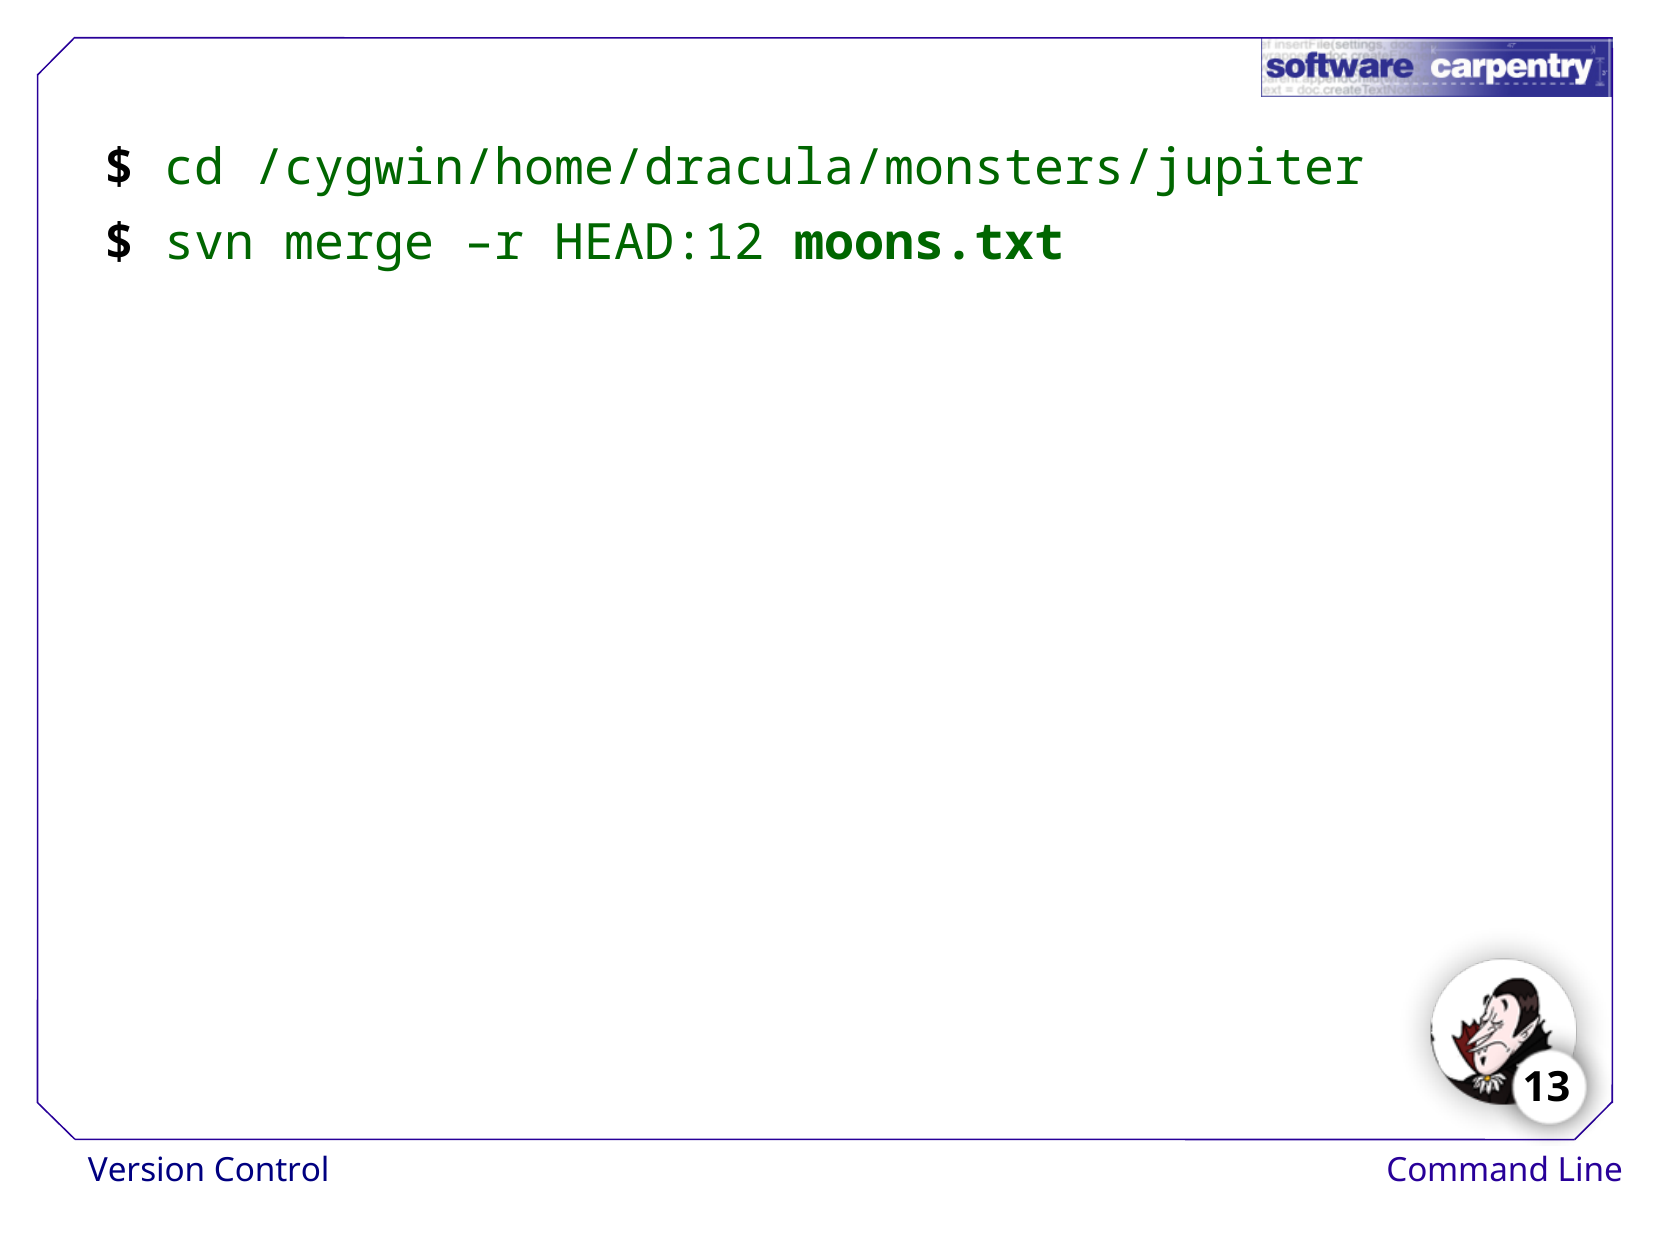

$ cd /cygwin/home/dracula/monsters/jupiter
$ svn merge –r HEAD:12 moons.txt
13